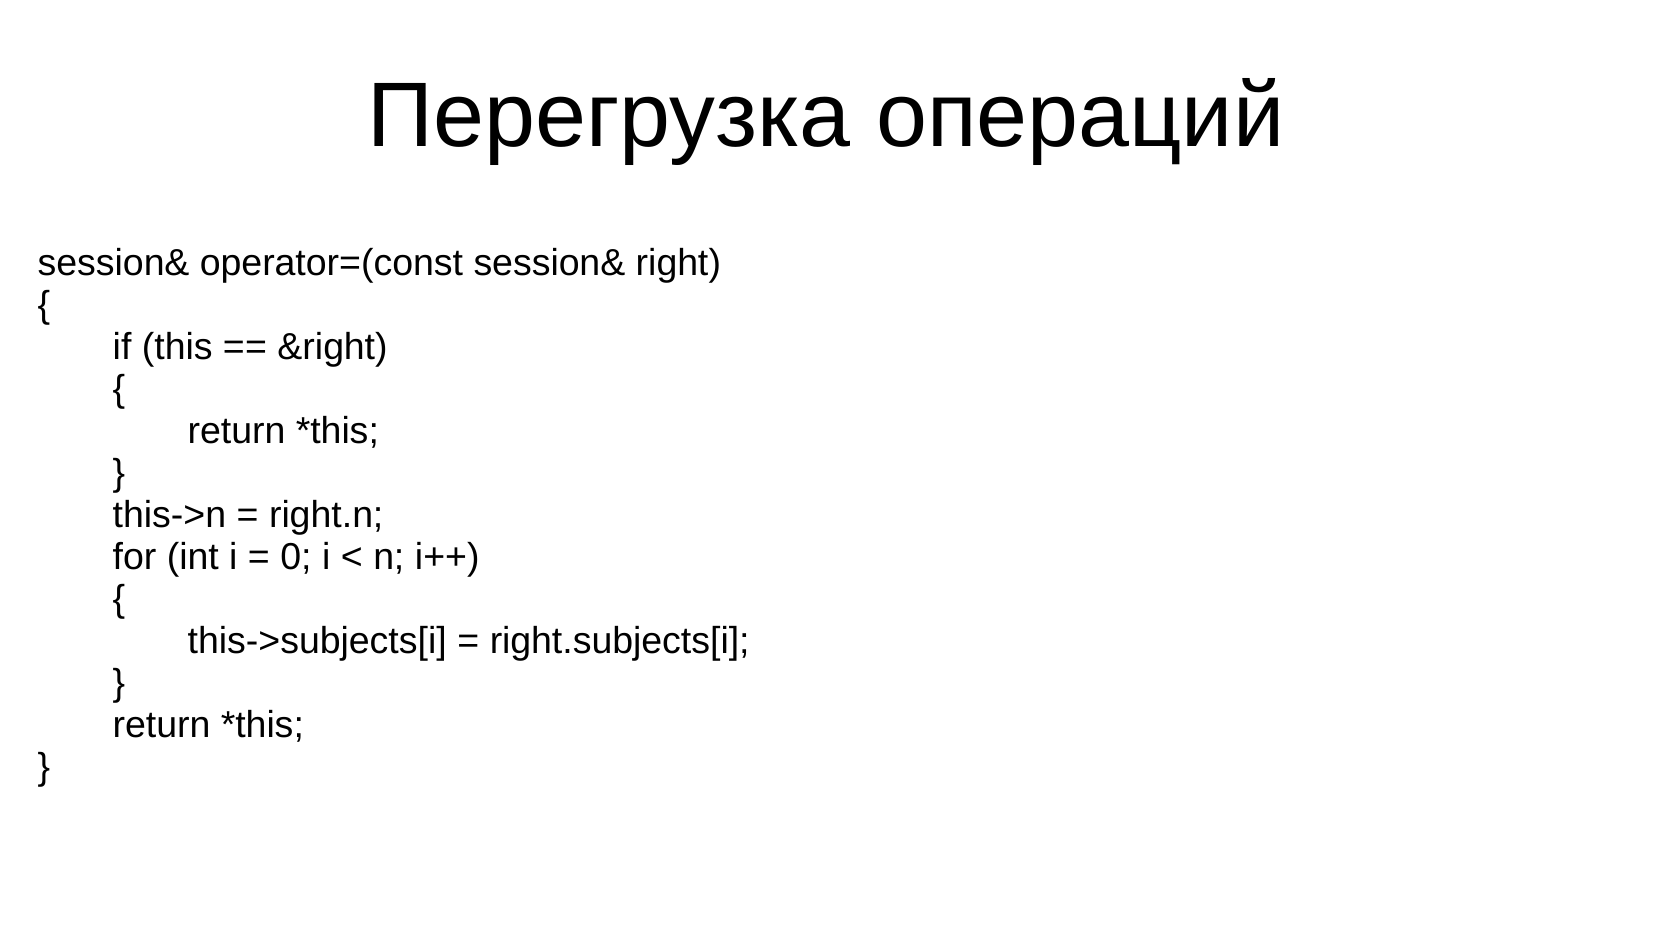

# Перегрузка операций
		session& operator=(const session& right)
		{
			if (this == &right)
			{
				return *this;
			}
			this->n = right.n;
			for (int i = 0; i < n; i++)
			{
				this->subjects[i] = right.subjects[i];
			}
			return *this;
		}